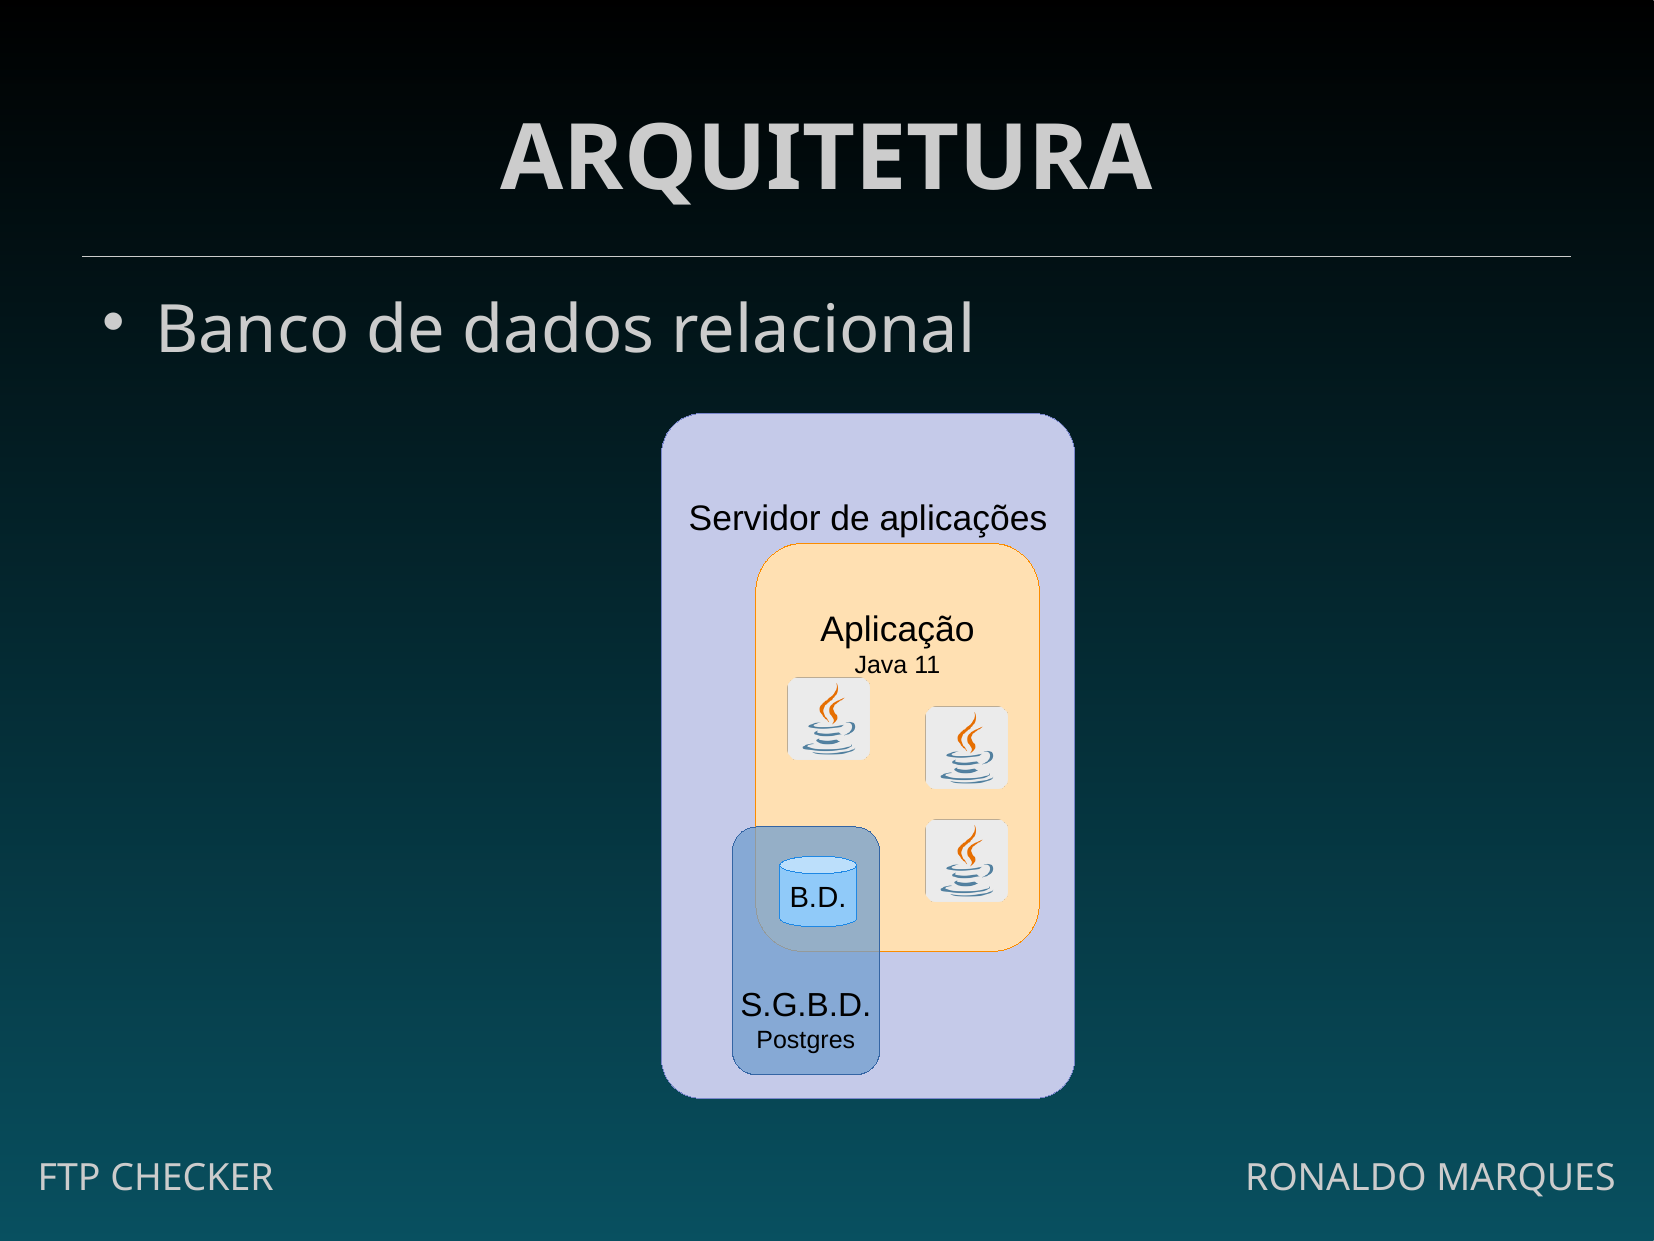

ARQUITETURA
Banco de dados relacional
Servidor de aplicações
Heroku
Aplicação
Java 11
S.G.B.D.
Postgres
B.D.
FTP CHECKER
RONALDO MARQUES